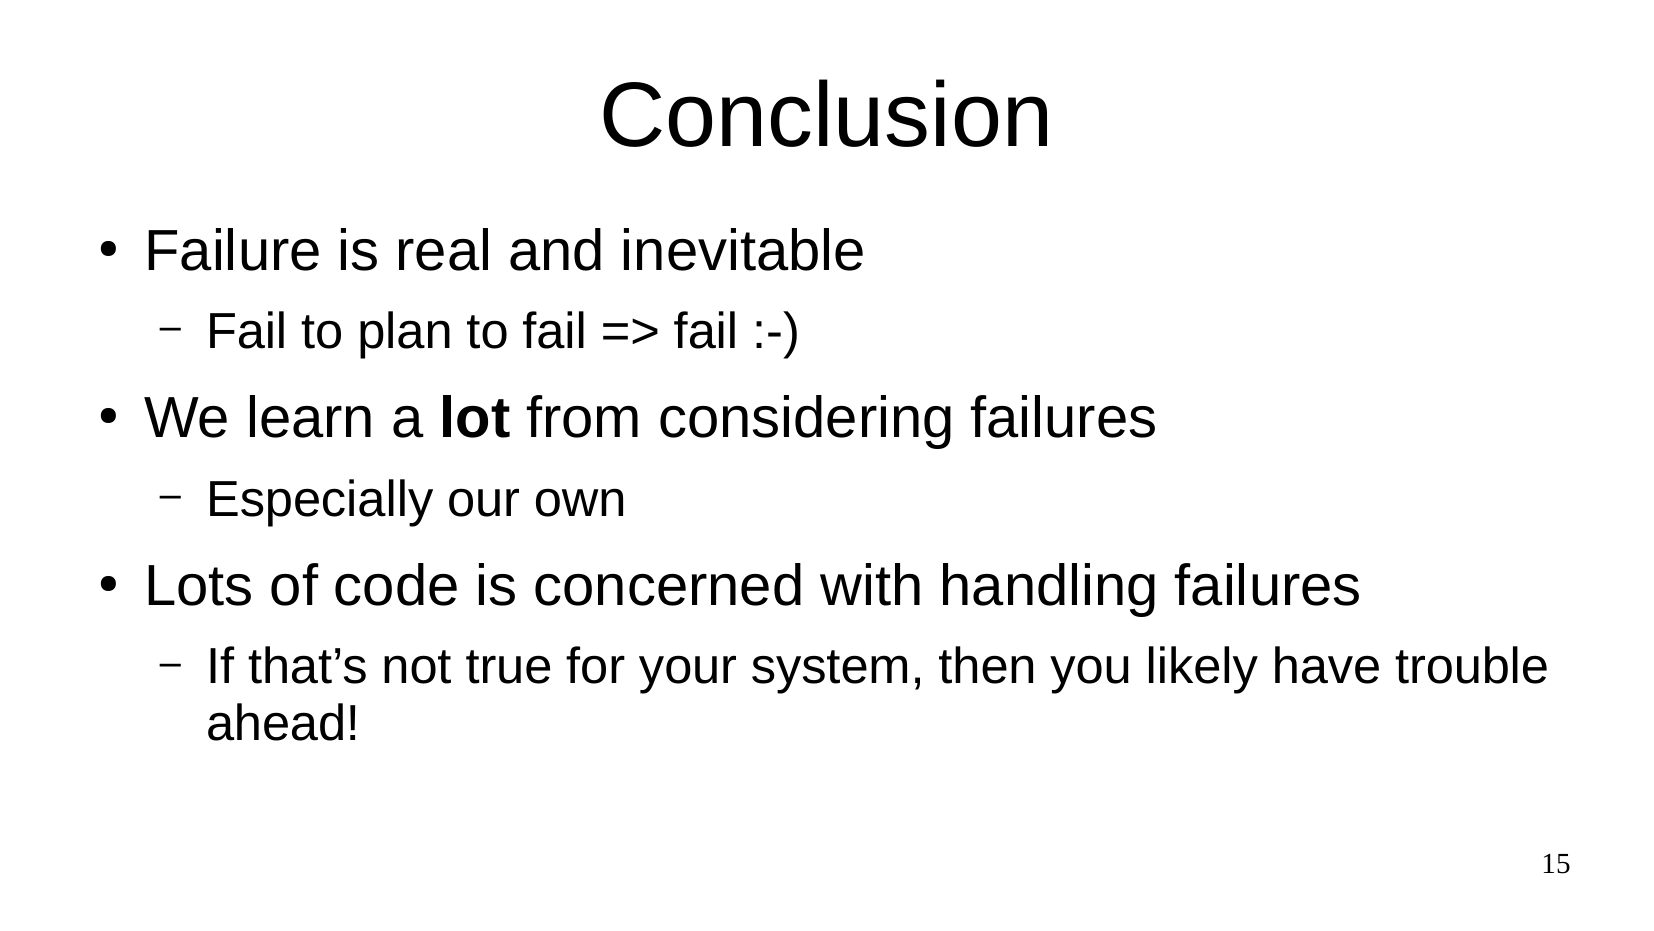

# Conclusion
Failure is real and inevitable
Fail to plan to fail => fail :-)
We learn a lot from considering failures
Especially our own
Lots of code is concerned with handling failures
If that’s not true for your system, then you likely have trouble ahead!
15